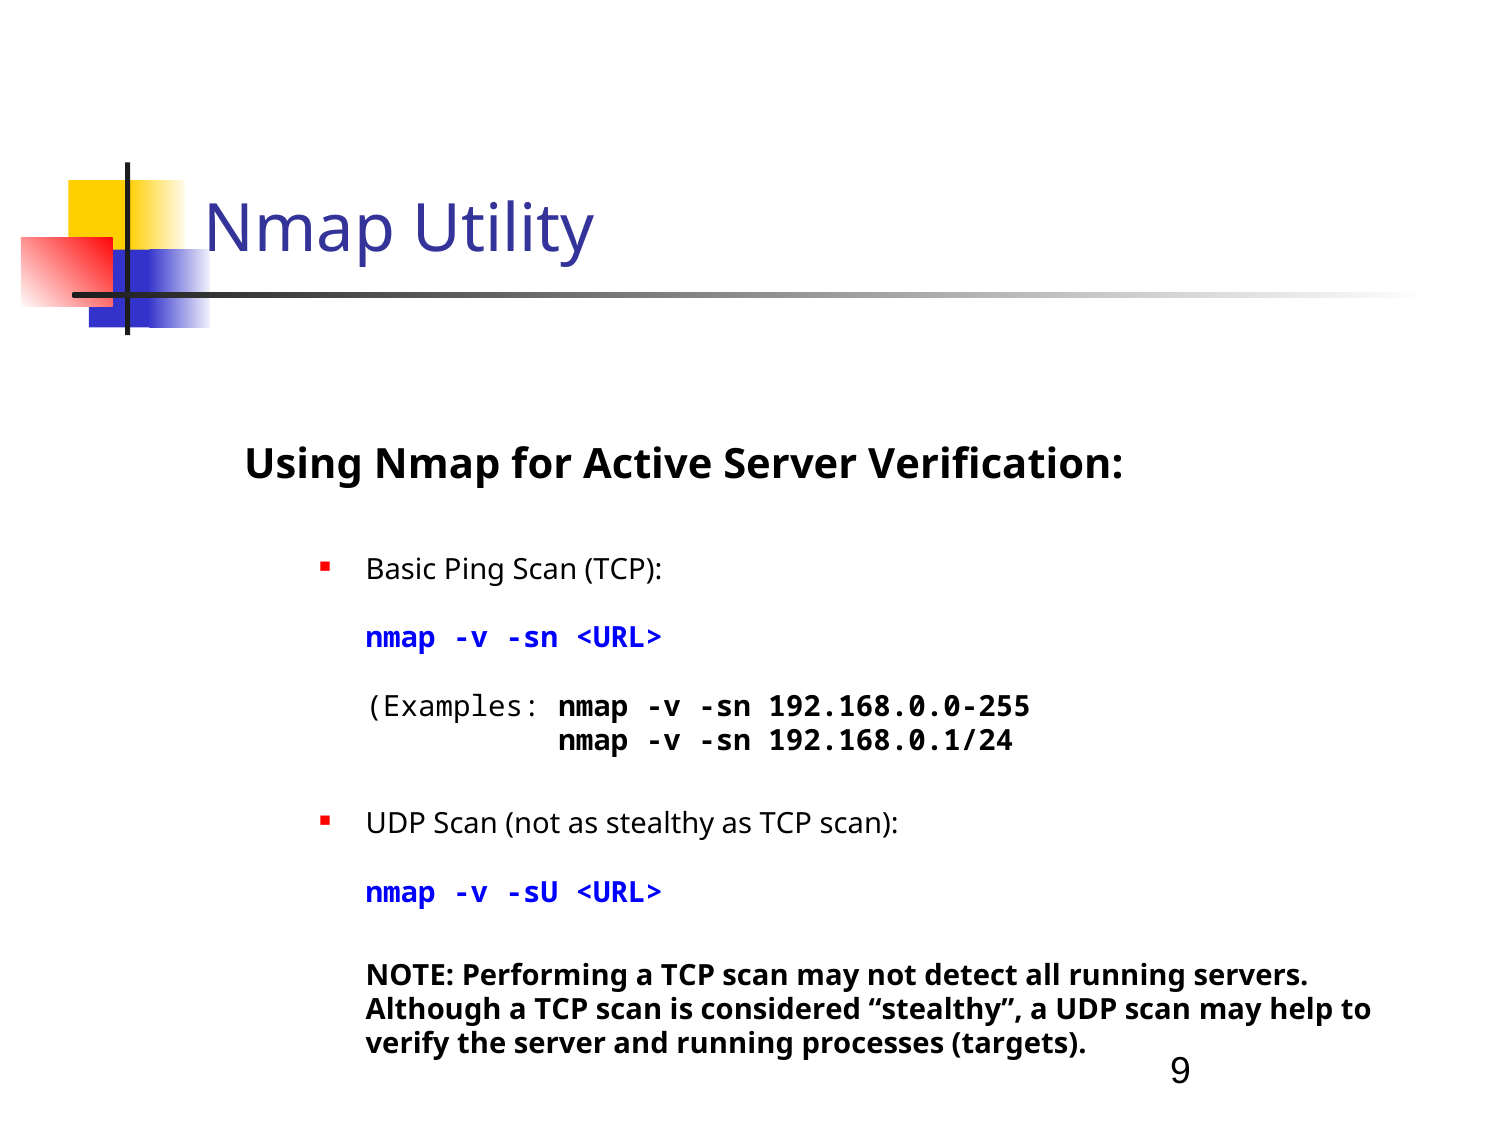

# Nmap Utility
Using Nmap for Active Server Verification:
Basic Ping Scan (TCP):
nmap -v -sn <URL>
(Examples: nmap -v -sn 192.168.0.0-255
 nmap -v -sn 192.168.0.1/24
UDP Scan (not as stealthy as TCP scan):
nmap -v -sU <URL>
NOTE: Performing a TCP scan may not detect all running servers. Although a TCP scan is considered “stealthy”, a UDP scan may help to verify the server and running processes (targets).
9